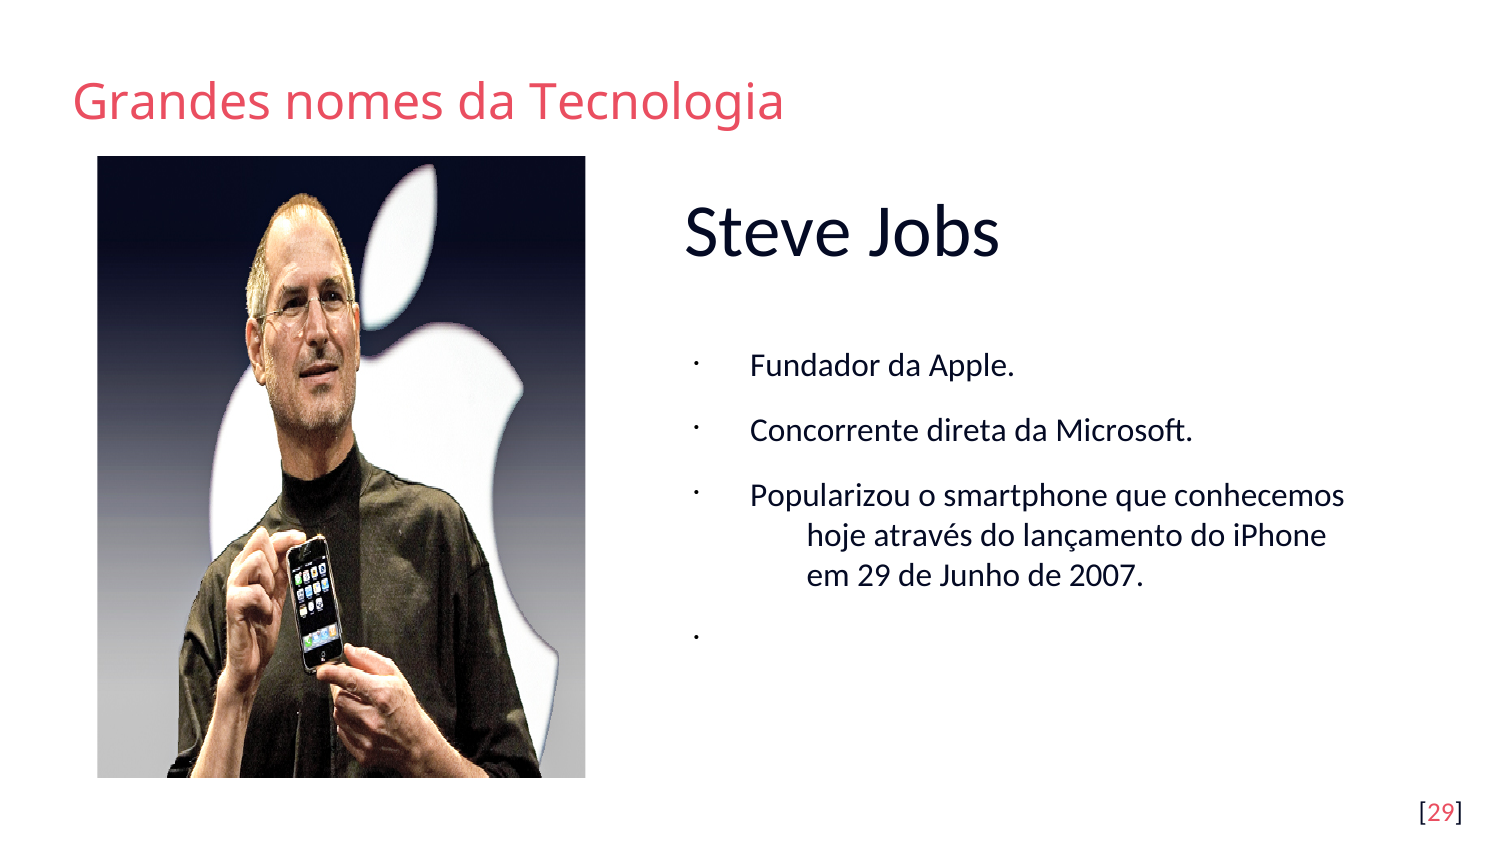

Grandes nomes da Tecnologia
Steve Jobs
Fundador da Apple.
Concorrente direta da Microsoft.
Popularizou o smartphone que conhecemos hoje através do lançamento do iPhone em 29 de Junho de 2007.